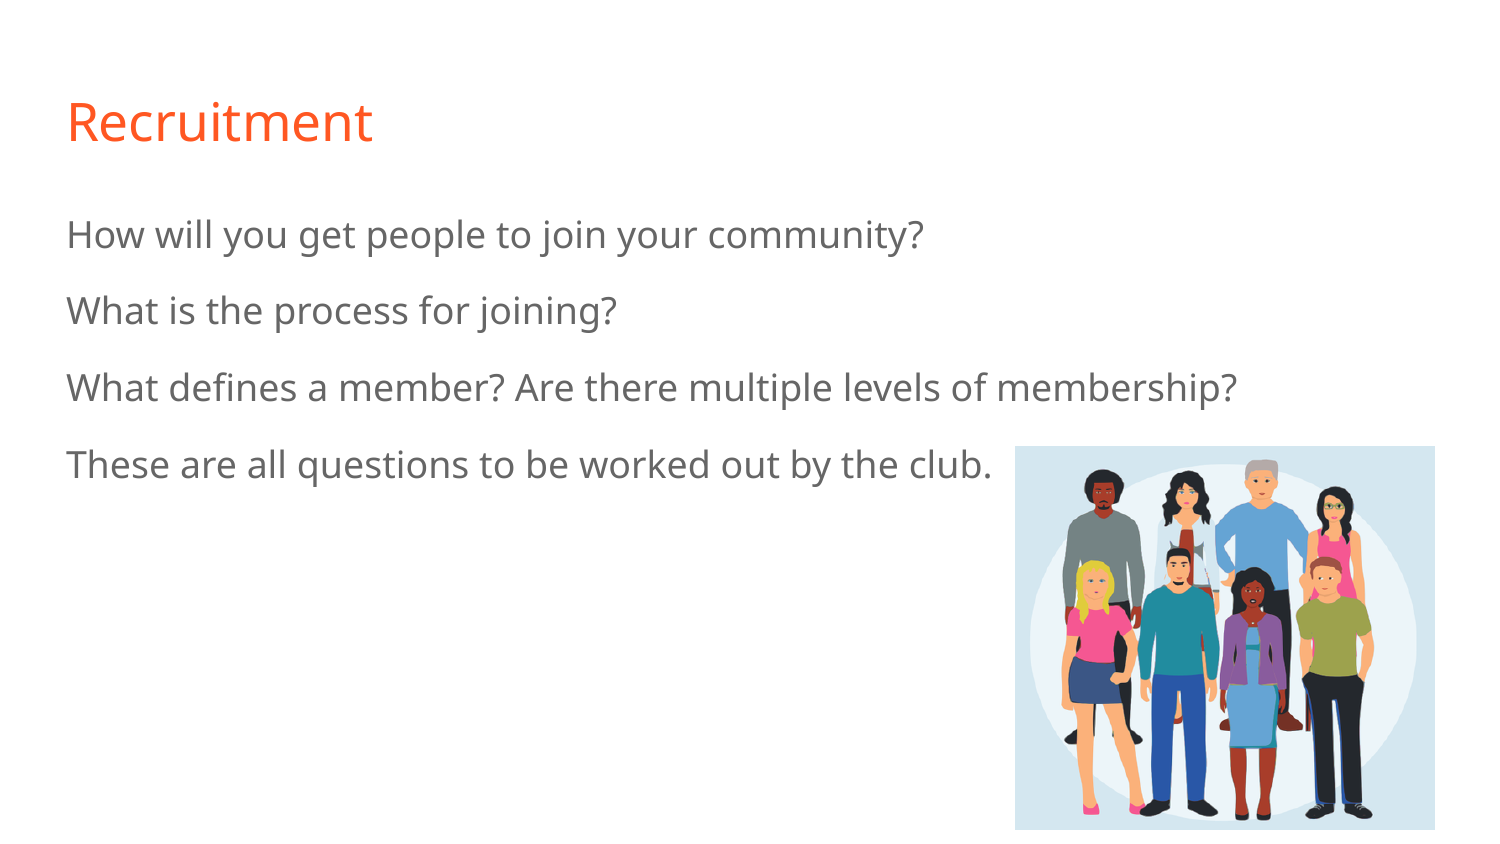

# Recruitment
How will you get people to join your community?
What is the process for joining?
What defines a member? Are there multiple levels of membership?
These are all questions to be worked out by the club.